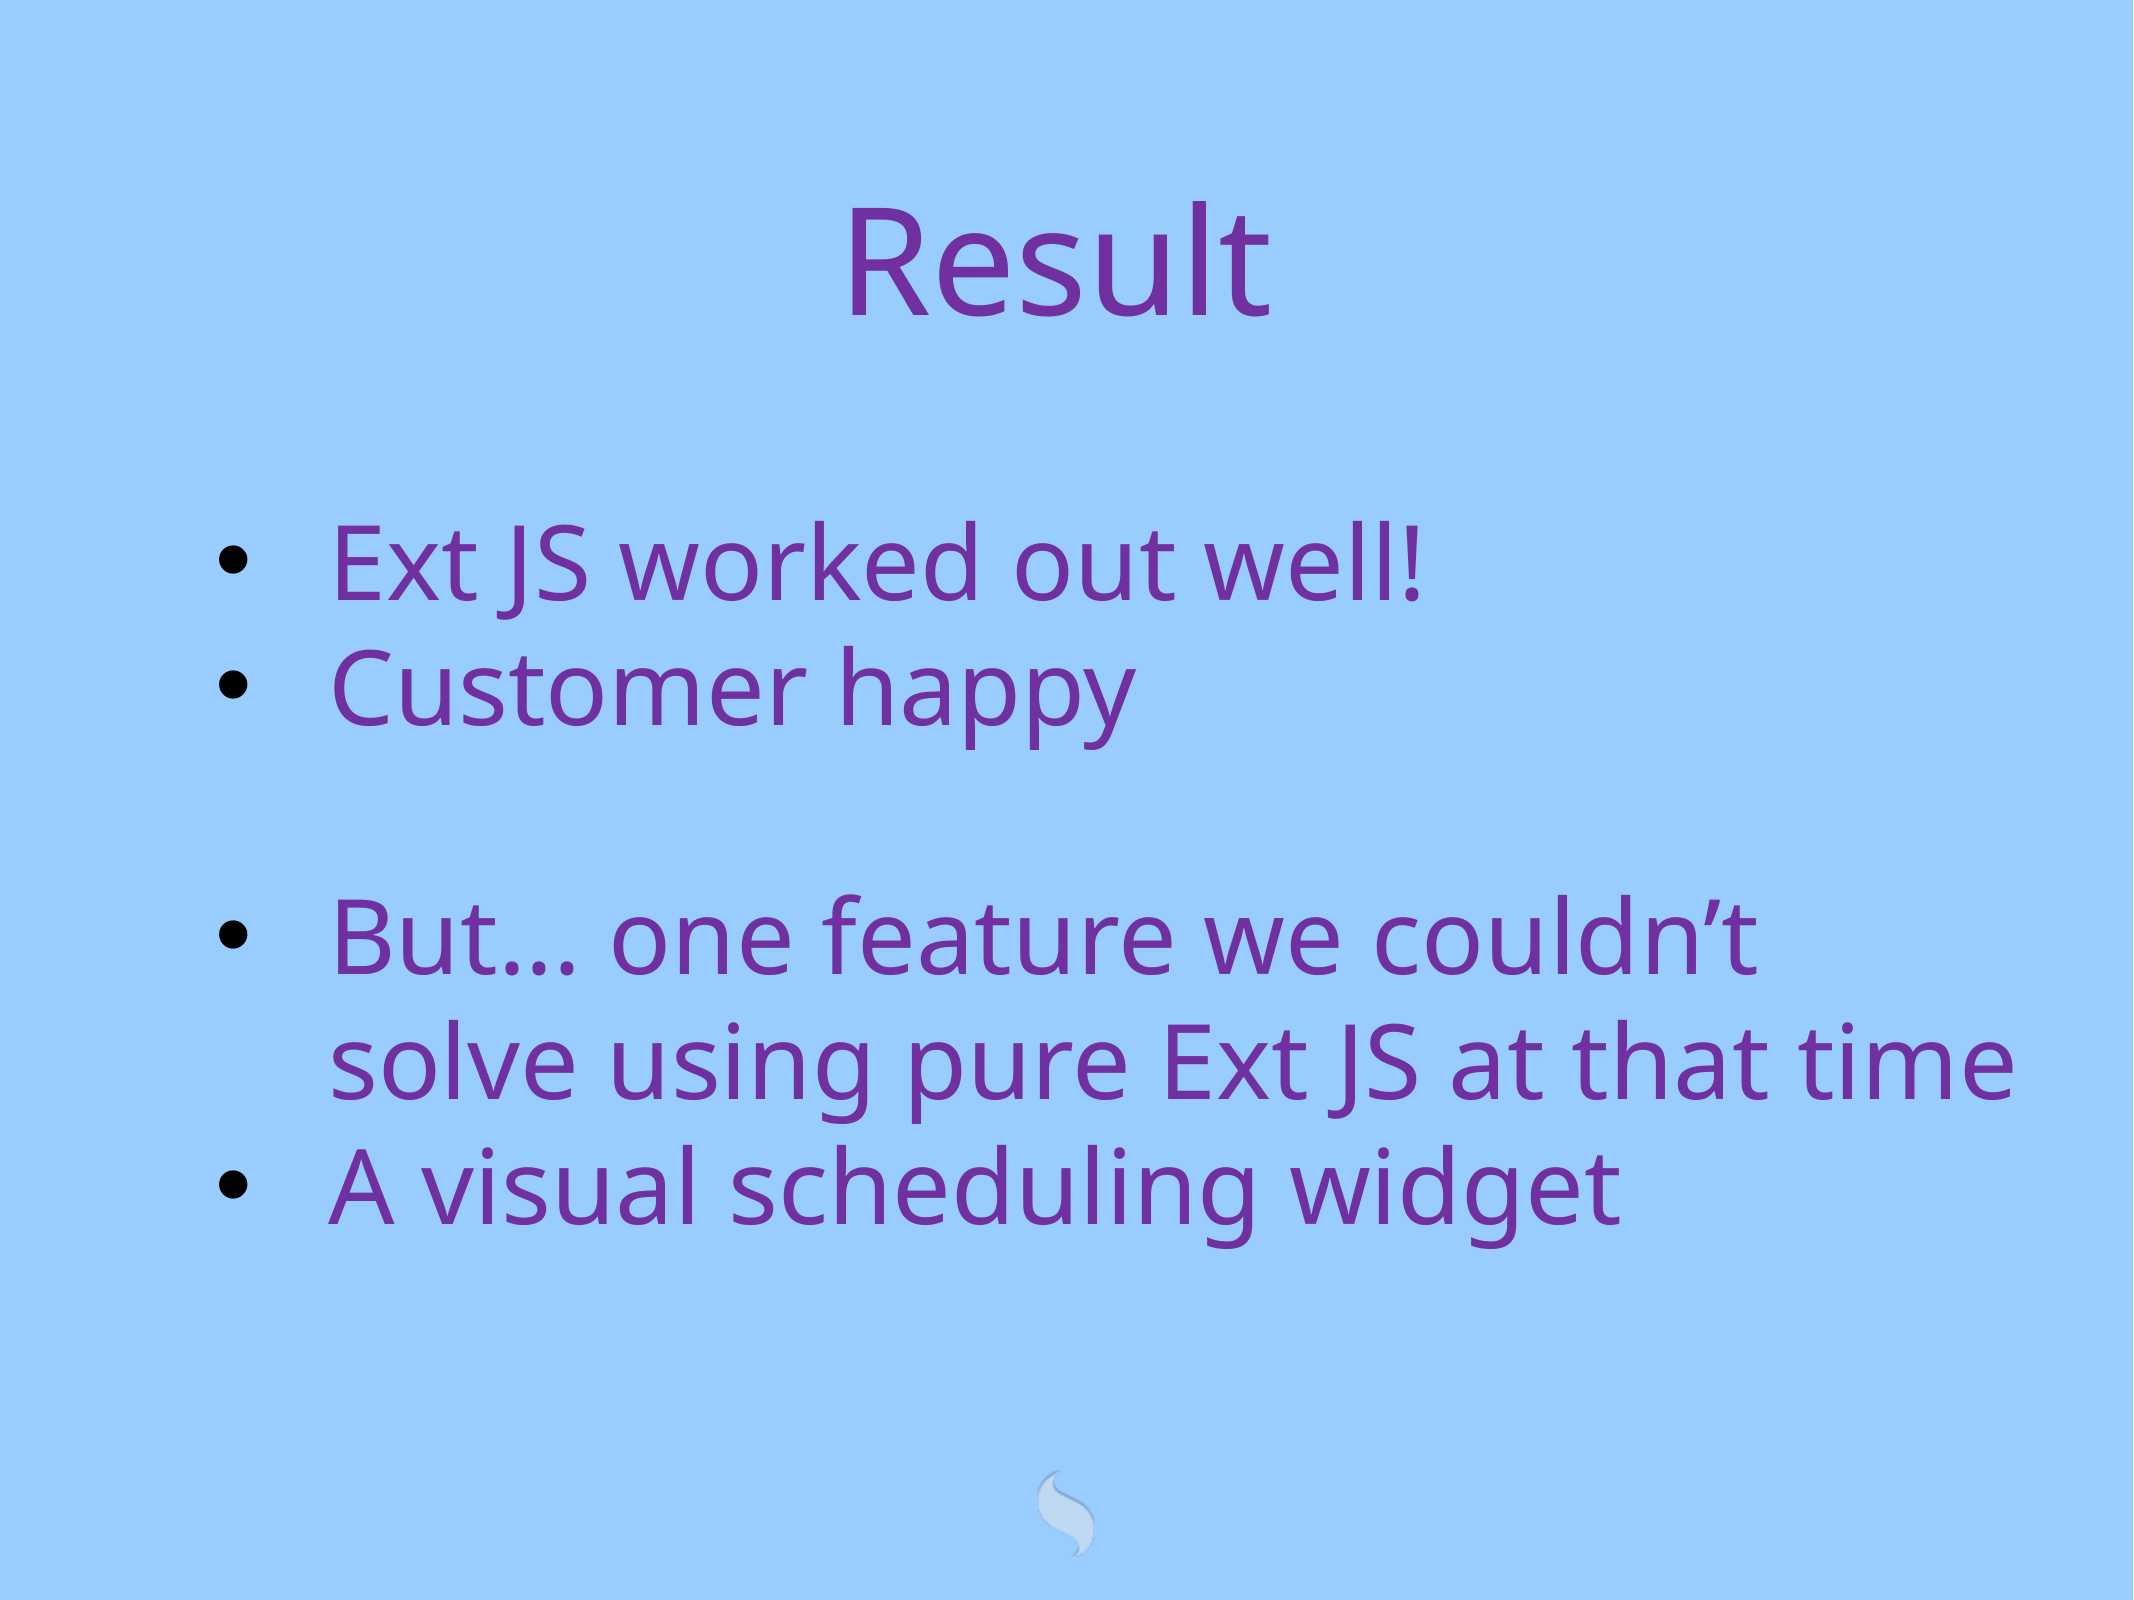

Result
Ext JS worked out well!
Customer happy
But... one feature we couldn’t solve using pure Ext JS at that time
A visual scheduling widget